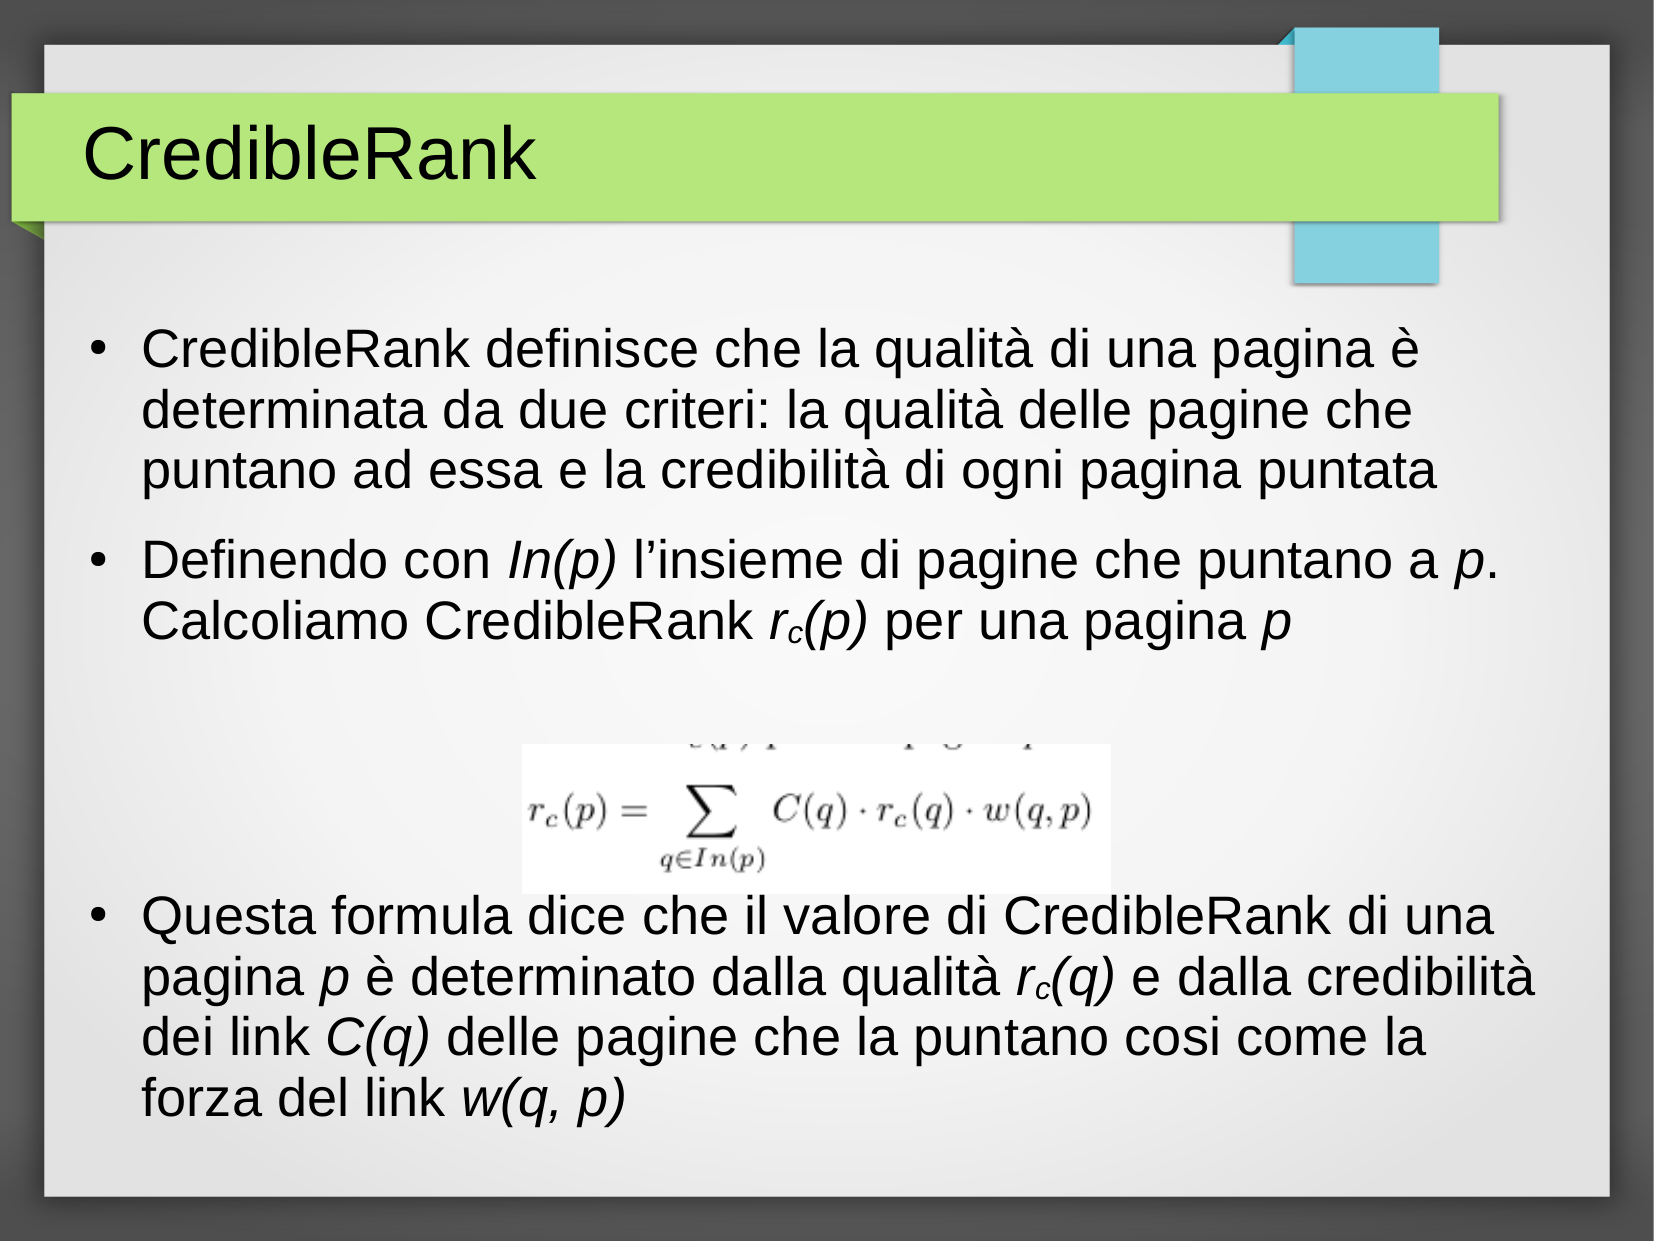

# CredibleRank
CredibleRank definisce che la qualità di una pagina è determinata da due criteri: la qualità delle pagine che puntano ad essa e la credibilità di ogni pagina puntata
Definendo con In(p) l’insieme di pagine che puntano a p. Calcoliamo CredibleRank rc(p) per una pagina p
Questa formula dice che il valore di CredibleRank di una pagina p è determinato dalla qualità rc(q) e dalla credibilità dei link C(q) delle pagine che la puntano cosi come la forza del link w(q, p)